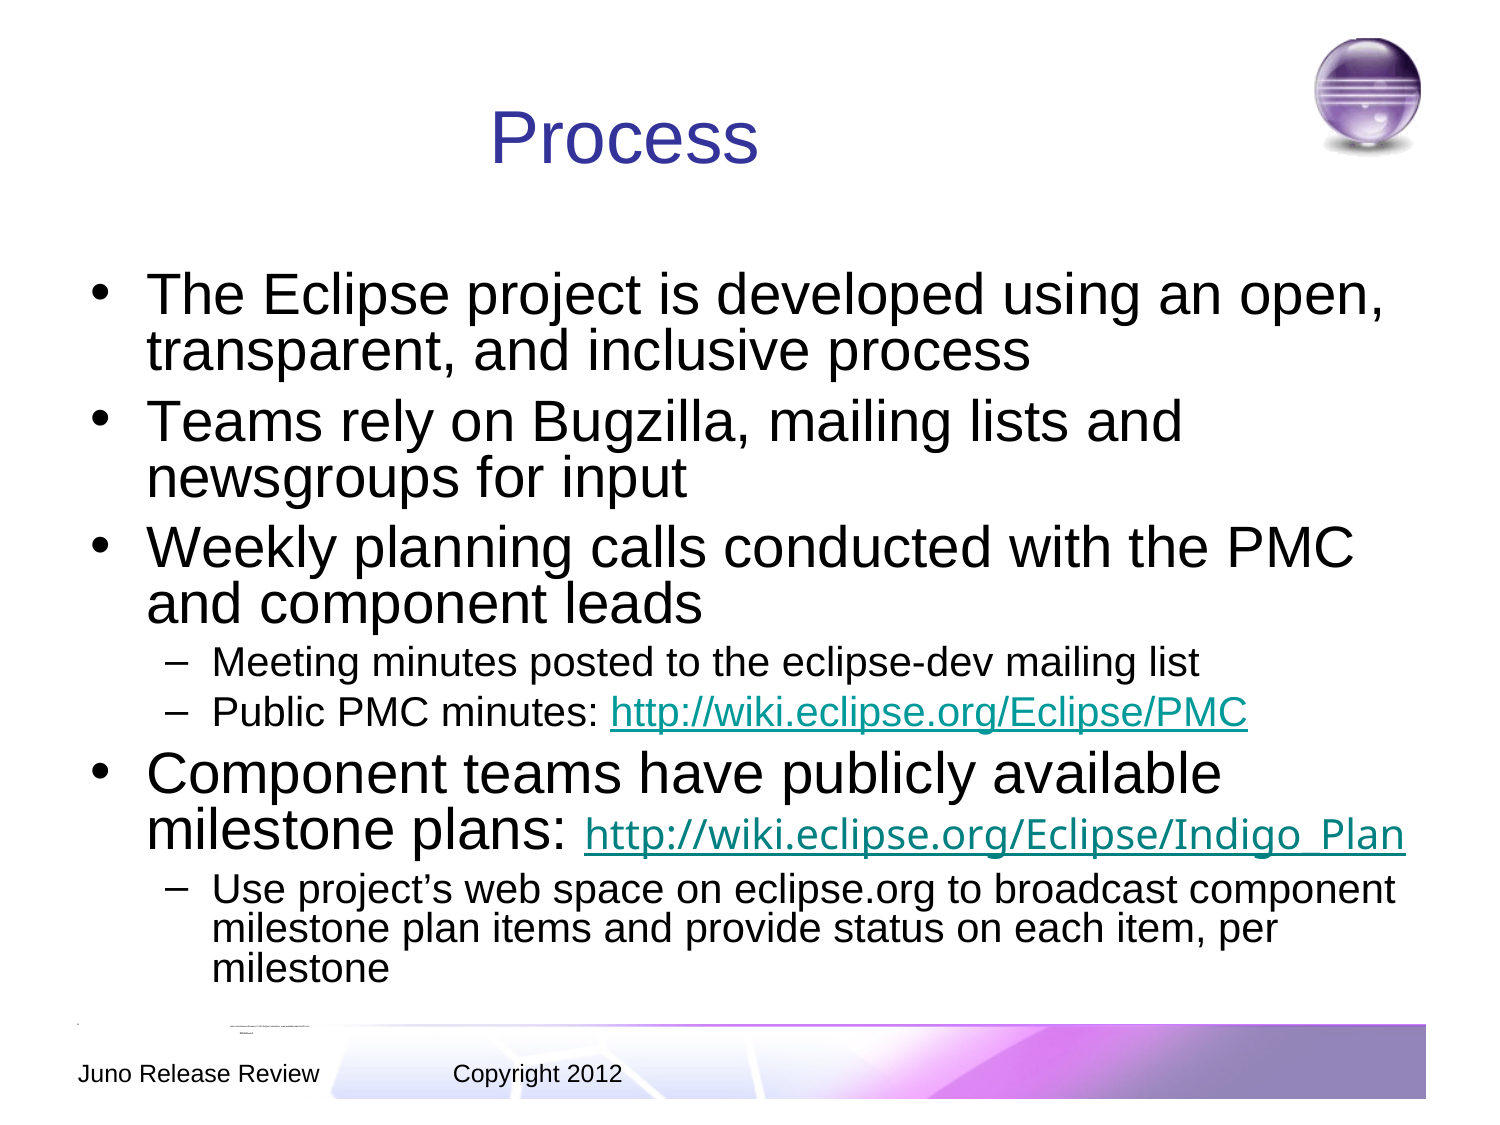

# Process
The Eclipse project is developed using an open, transparent, and inclusive process
Teams rely on Bugzilla, mailing lists and newsgroups for input
Weekly planning calls conducted with the PMC and component leads
Meeting minutes posted to the eclipse-dev mailing list
Public PMC minutes: http://wiki.eclipse.org/Eclipse/PMC
Component teams have publicly available milestone plans: http://wiki.eclipse.org/Eclipse/Indigo_Plan
Use project’s web space on eclipse.org to broadcast component milestone plan items and provide status on each item, per milestone
25
Copyright 2012